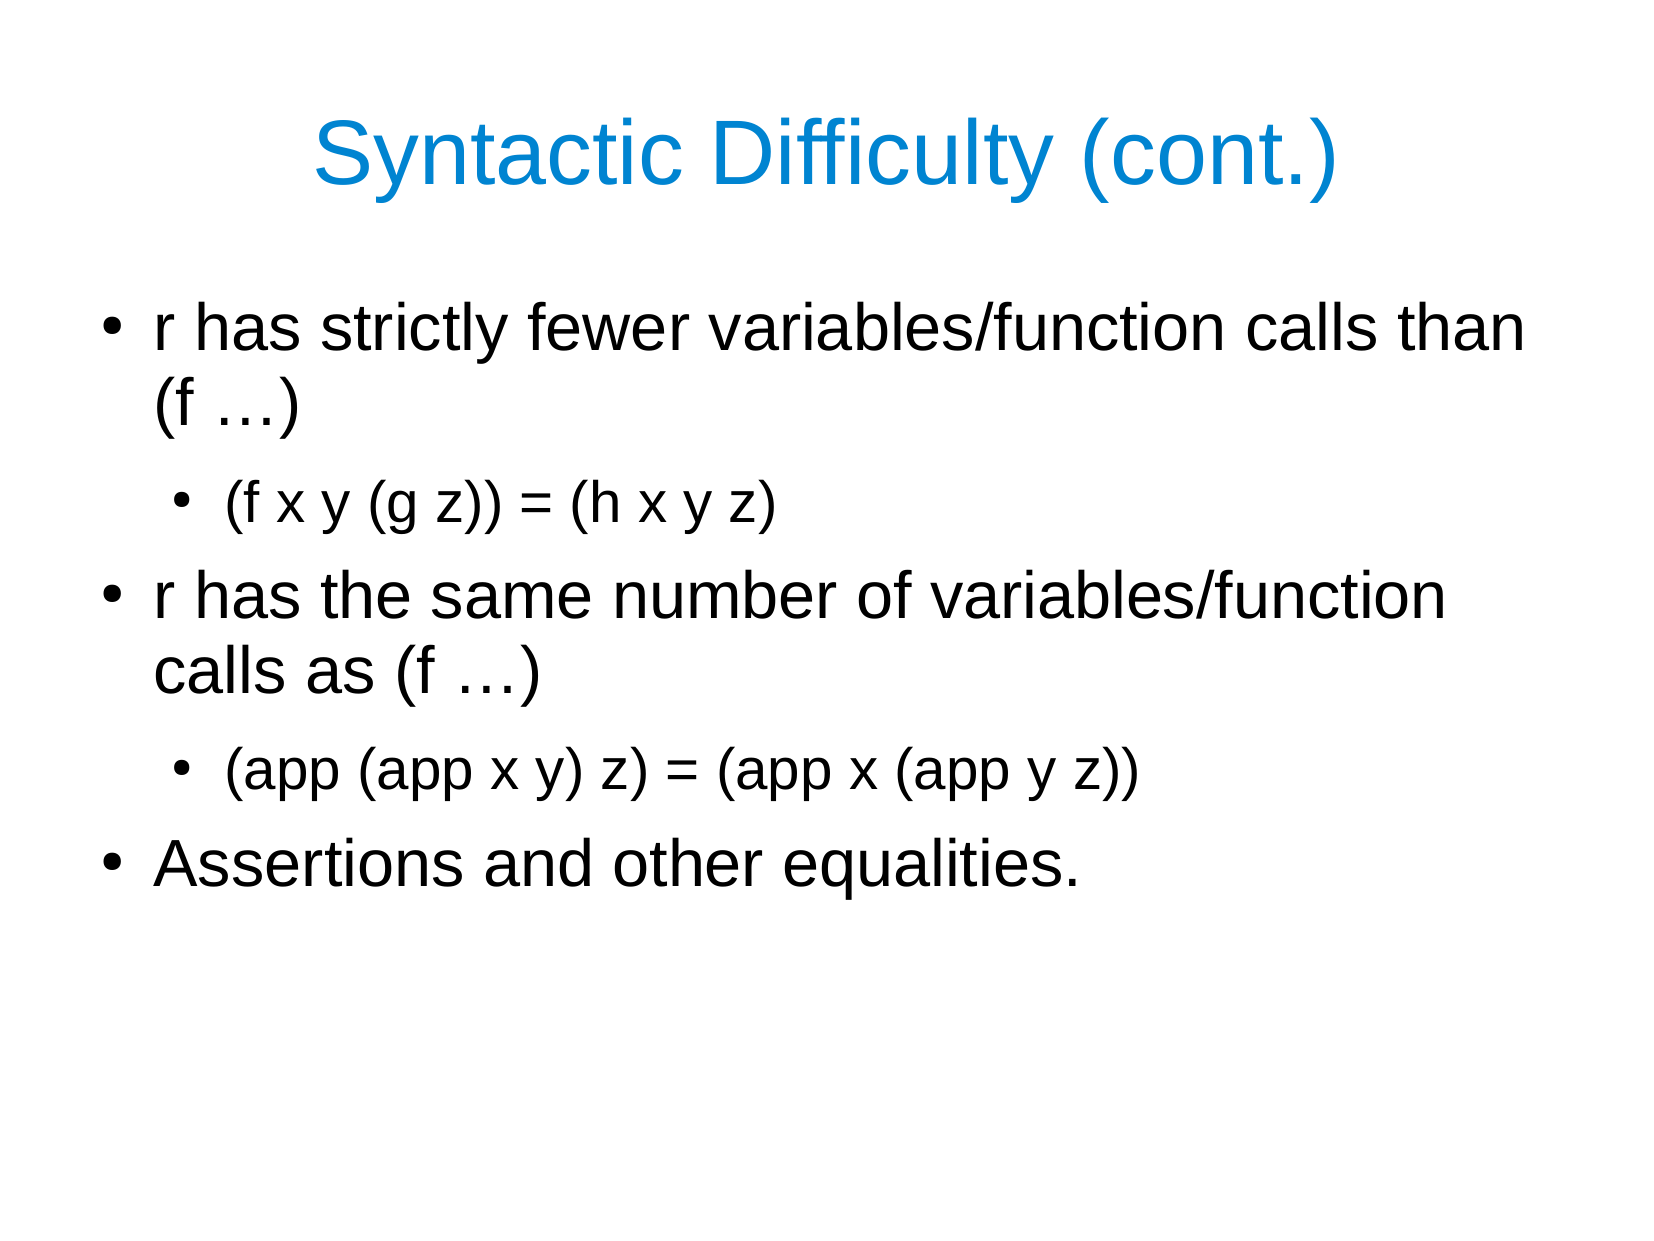

# Syntactic Difficulty (cont.)
r has strictly fewer variables/function calls than (f …)
(f x y (g z)) = (h x y z)
r has the same number of variables/function calls as (f …)
(app (app x y) z) = (app x (app y z))
Assertions and other equalities.